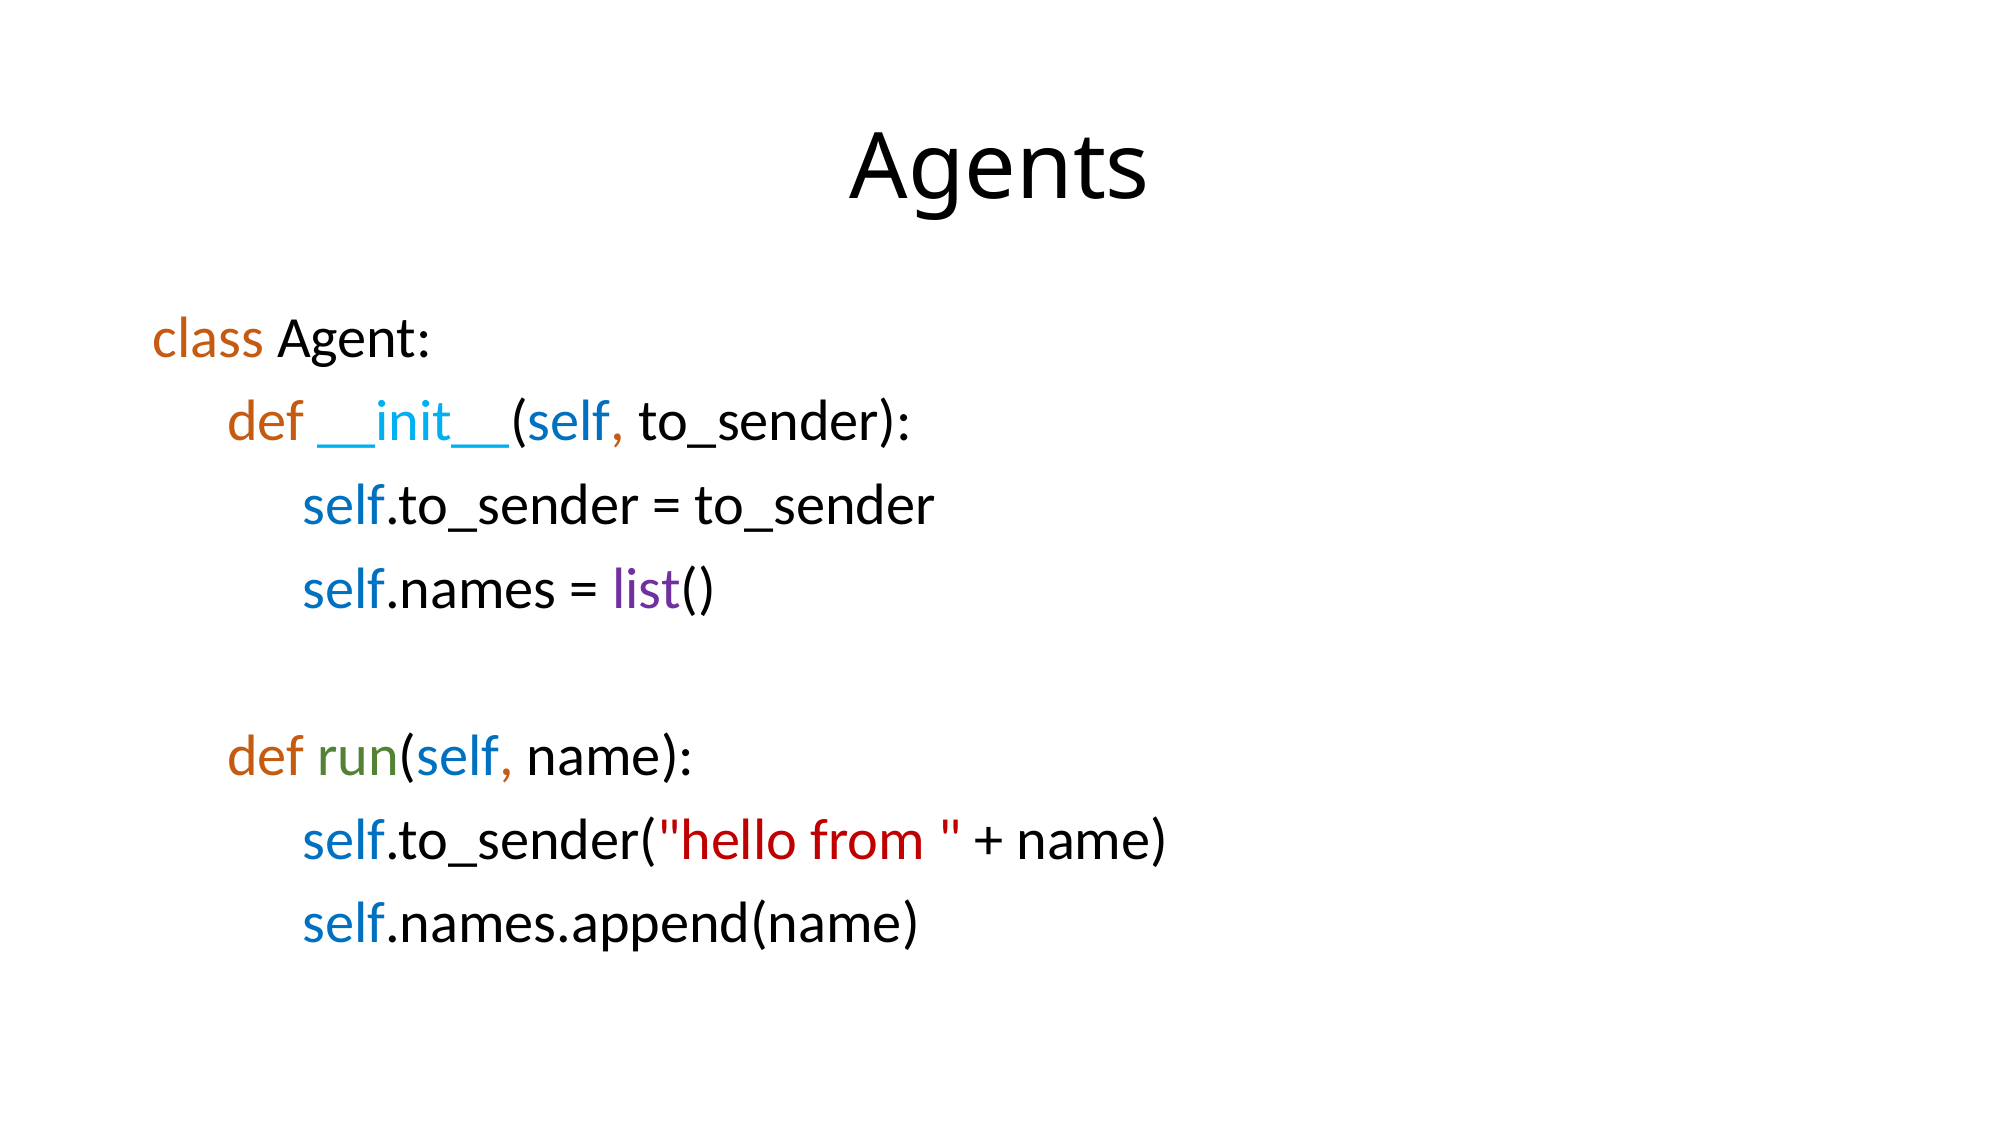

# Agents
class Agent:
	def __init__(self, to_sender):
		self.to_sender = to_sender
		self.names = list()
	def run(self, name):
		self.to_sender("hello from " + name)
		self.names.append(name)